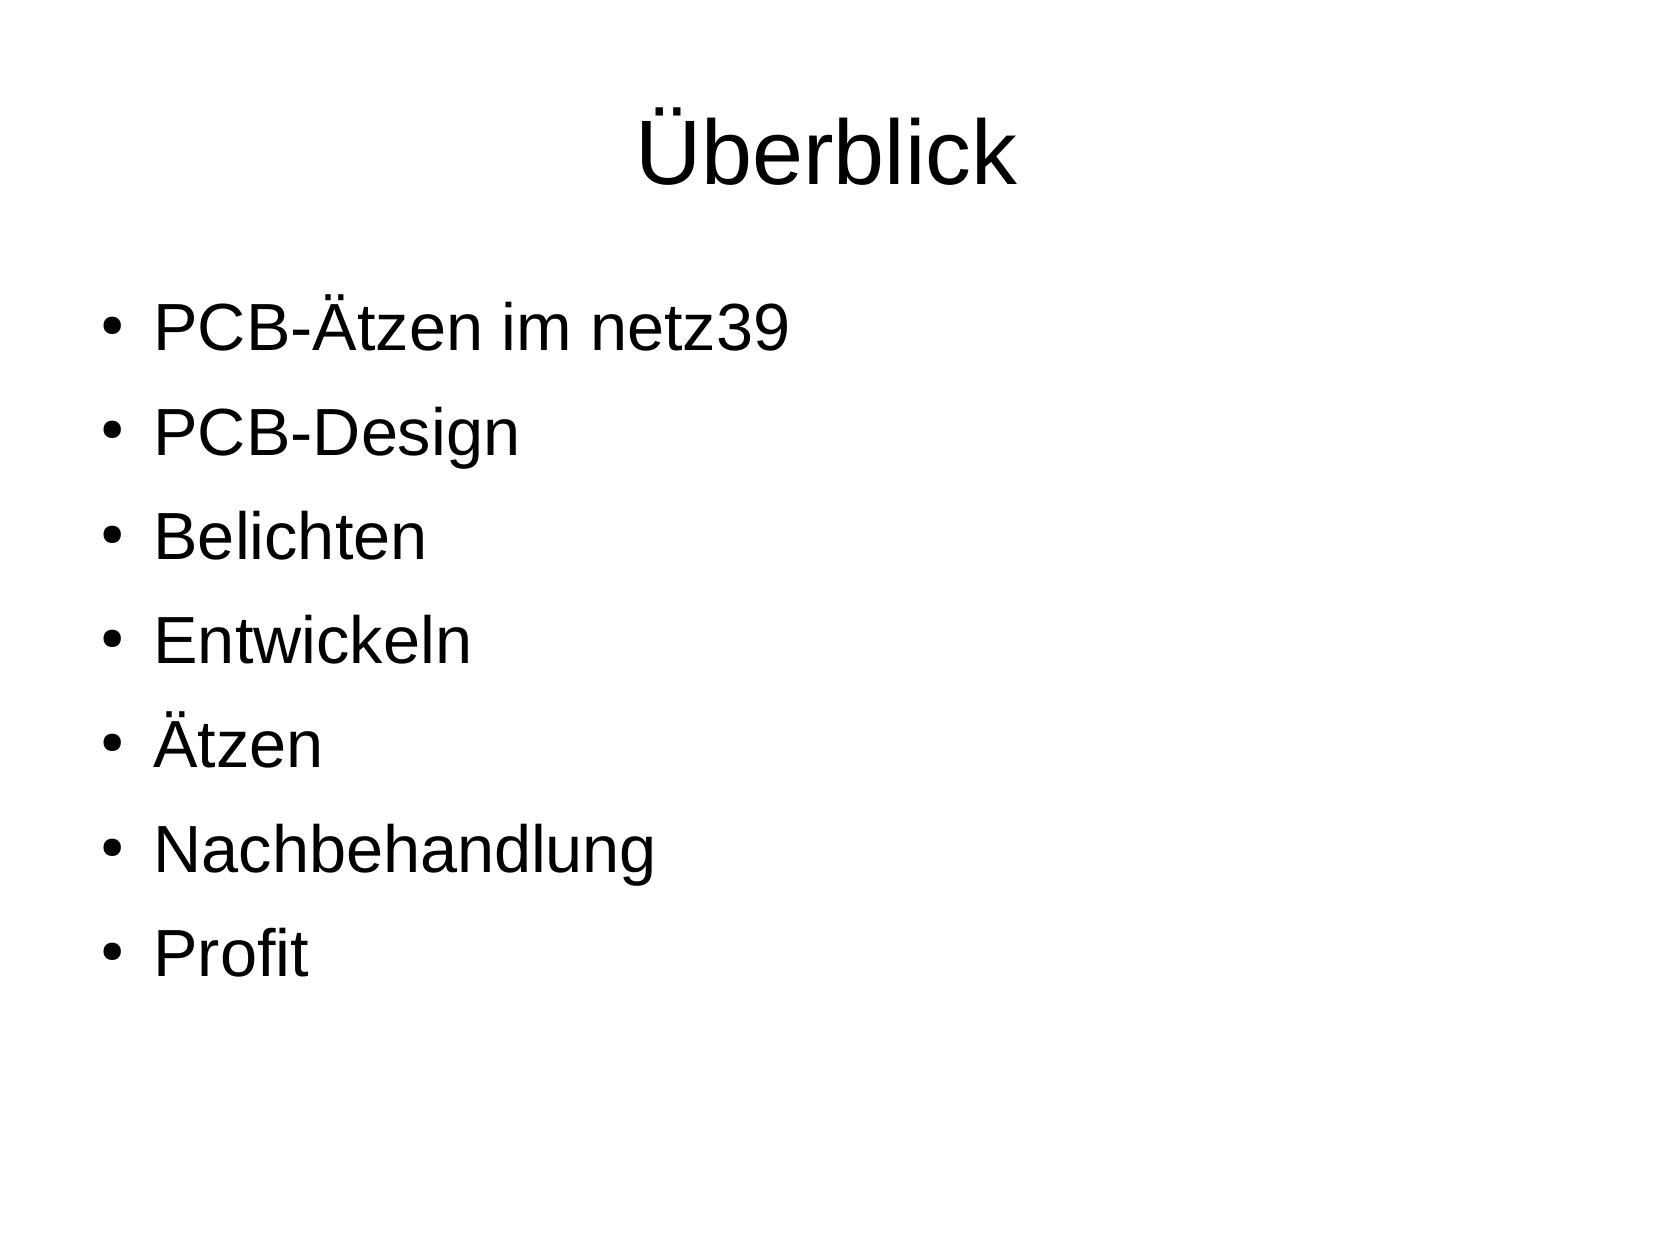

# Überblick
PCB-Ätzen im netz39
PCB-Design
Belichten
Entwickeln
Ätzen
Nachbehandlung
Profit